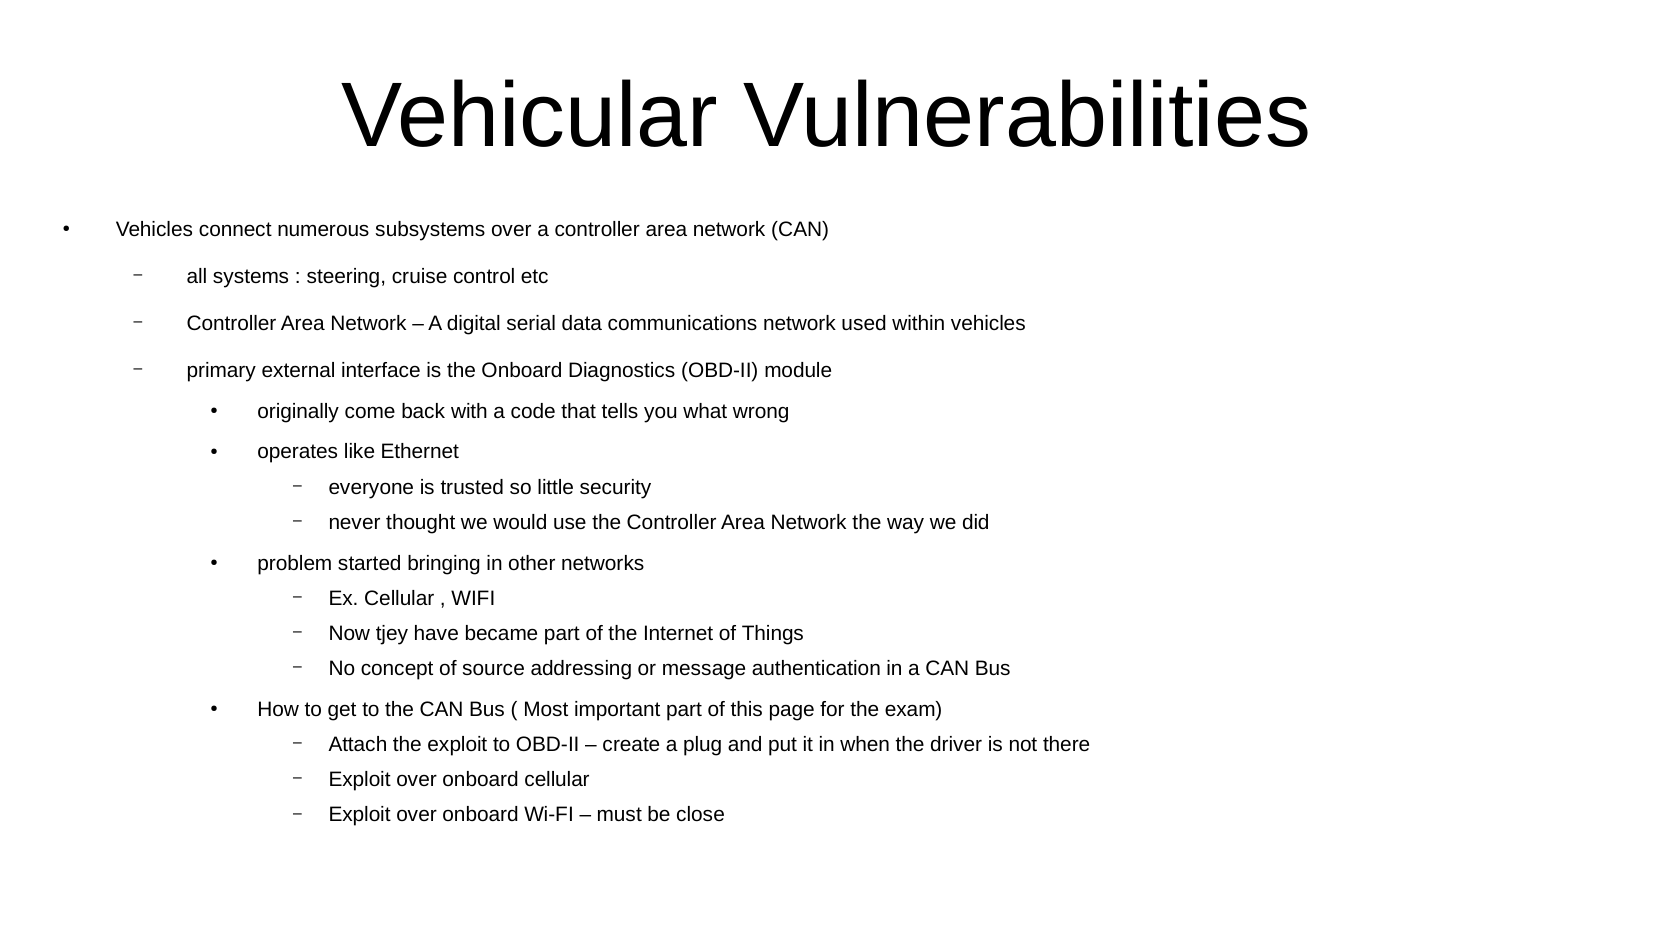

# Vehicular Vulnerabilities
Vehicles connect numerous subsystems over a controller area network (CAN)
all systems : steering, cruise control etc
Controller Area Network – A digital serial data communications network used within vehicles
primary external interface is the Onboard Diagnostics (OBD-II) module
originally come back with a code that tells you what wrong
operates like Ethernet
everyone is trusted so little security
never thought we would use the Controller Area Network the way we did
problem started bringing in other networks
Ex. Cellular , WIFI
Now tjey have became part of the Internet of Things
No concept of source addressing or message authentication in a CAN Bus
How to get to the CAN Bus ( Most important part of this page for the exam)
Attach the exploit to OBD-II – create a plug and put it in when the driver is not there
Exploit over onboard cellular
Exploit over onboard Wi-FI – must be close